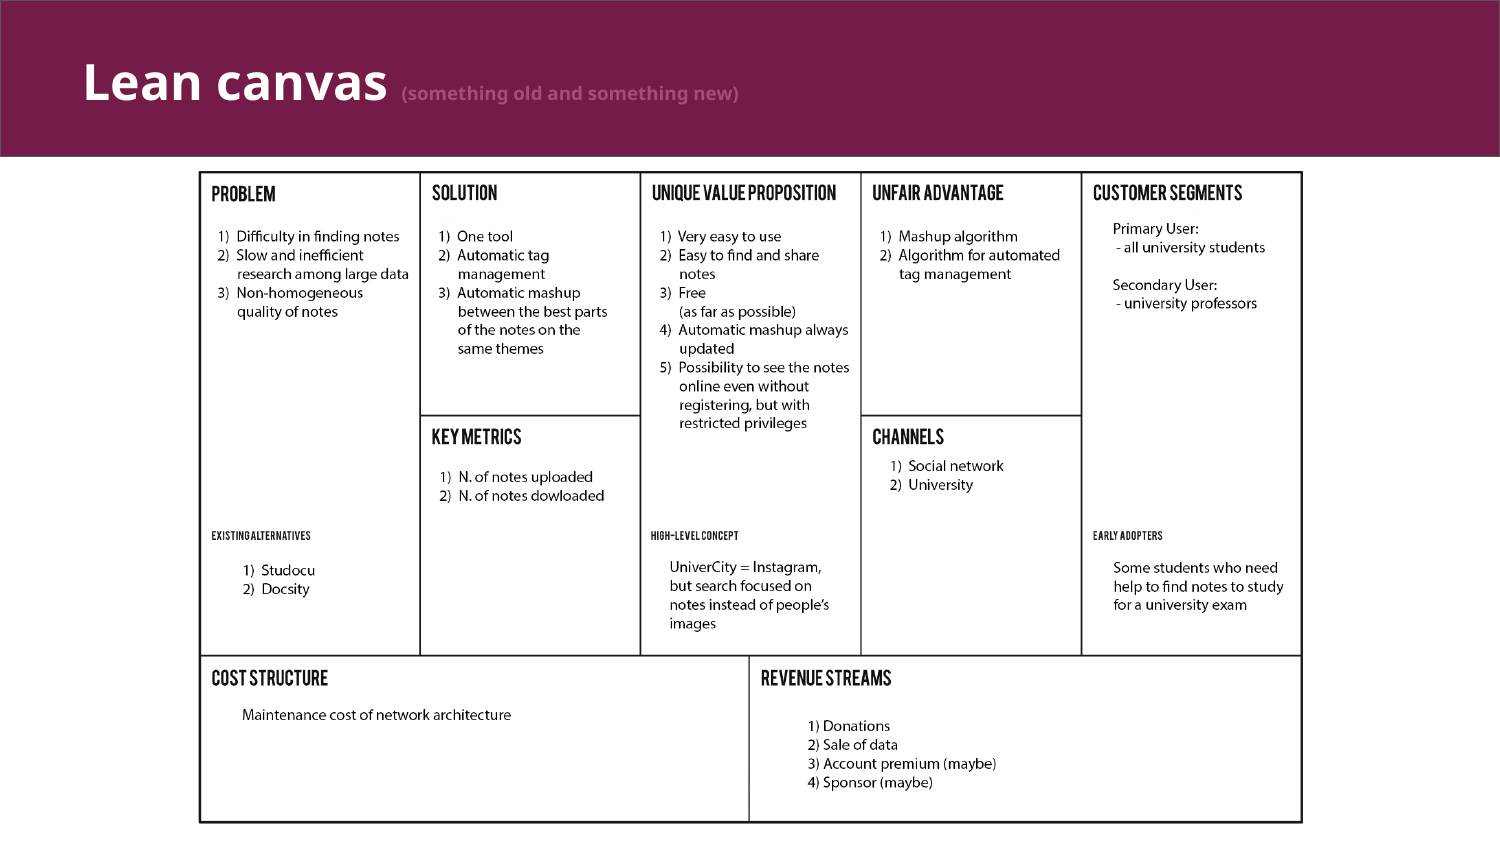

Lean canvas (something old and something new)
# Contacts